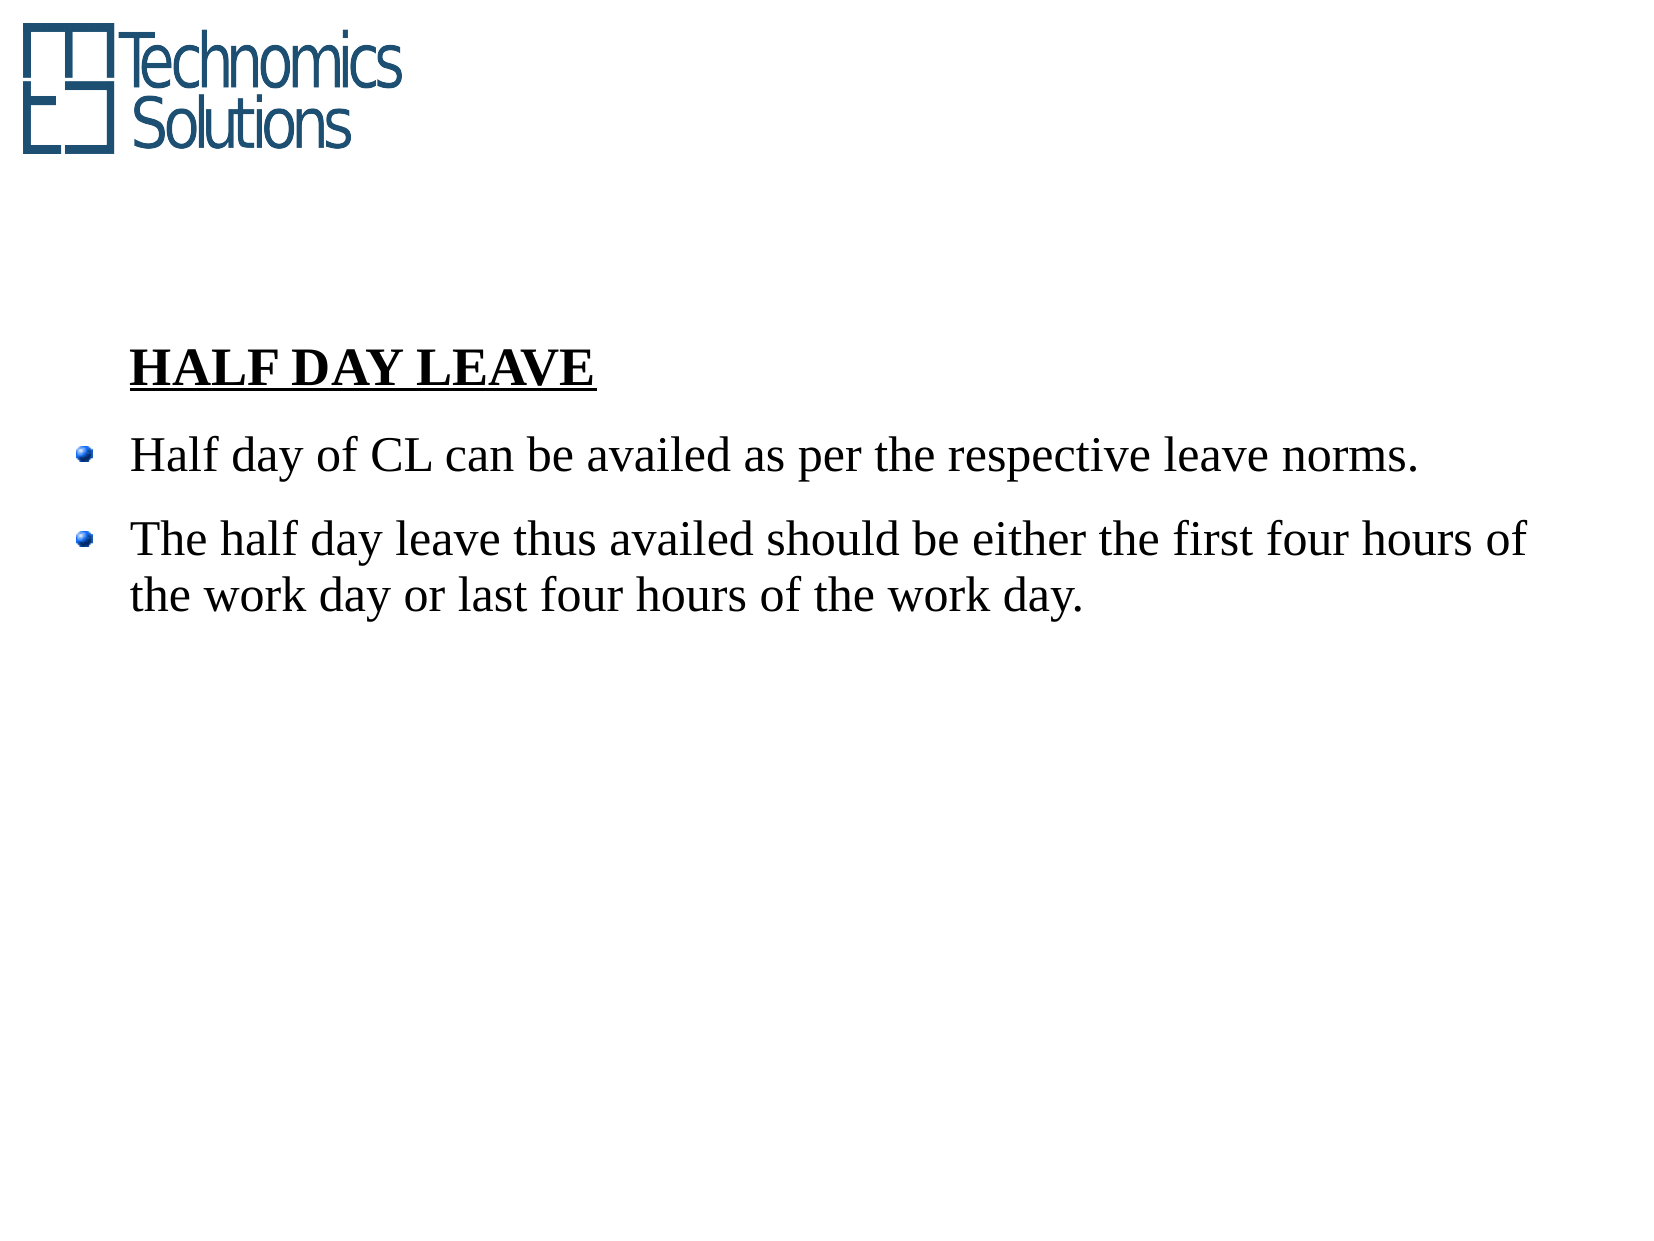

# HALF DAY LEAVE
Half day of CL can be availed as per the respective leave norms.
The half day leave thus availed should be either the first four hours of the work day or last four hours of the work day.